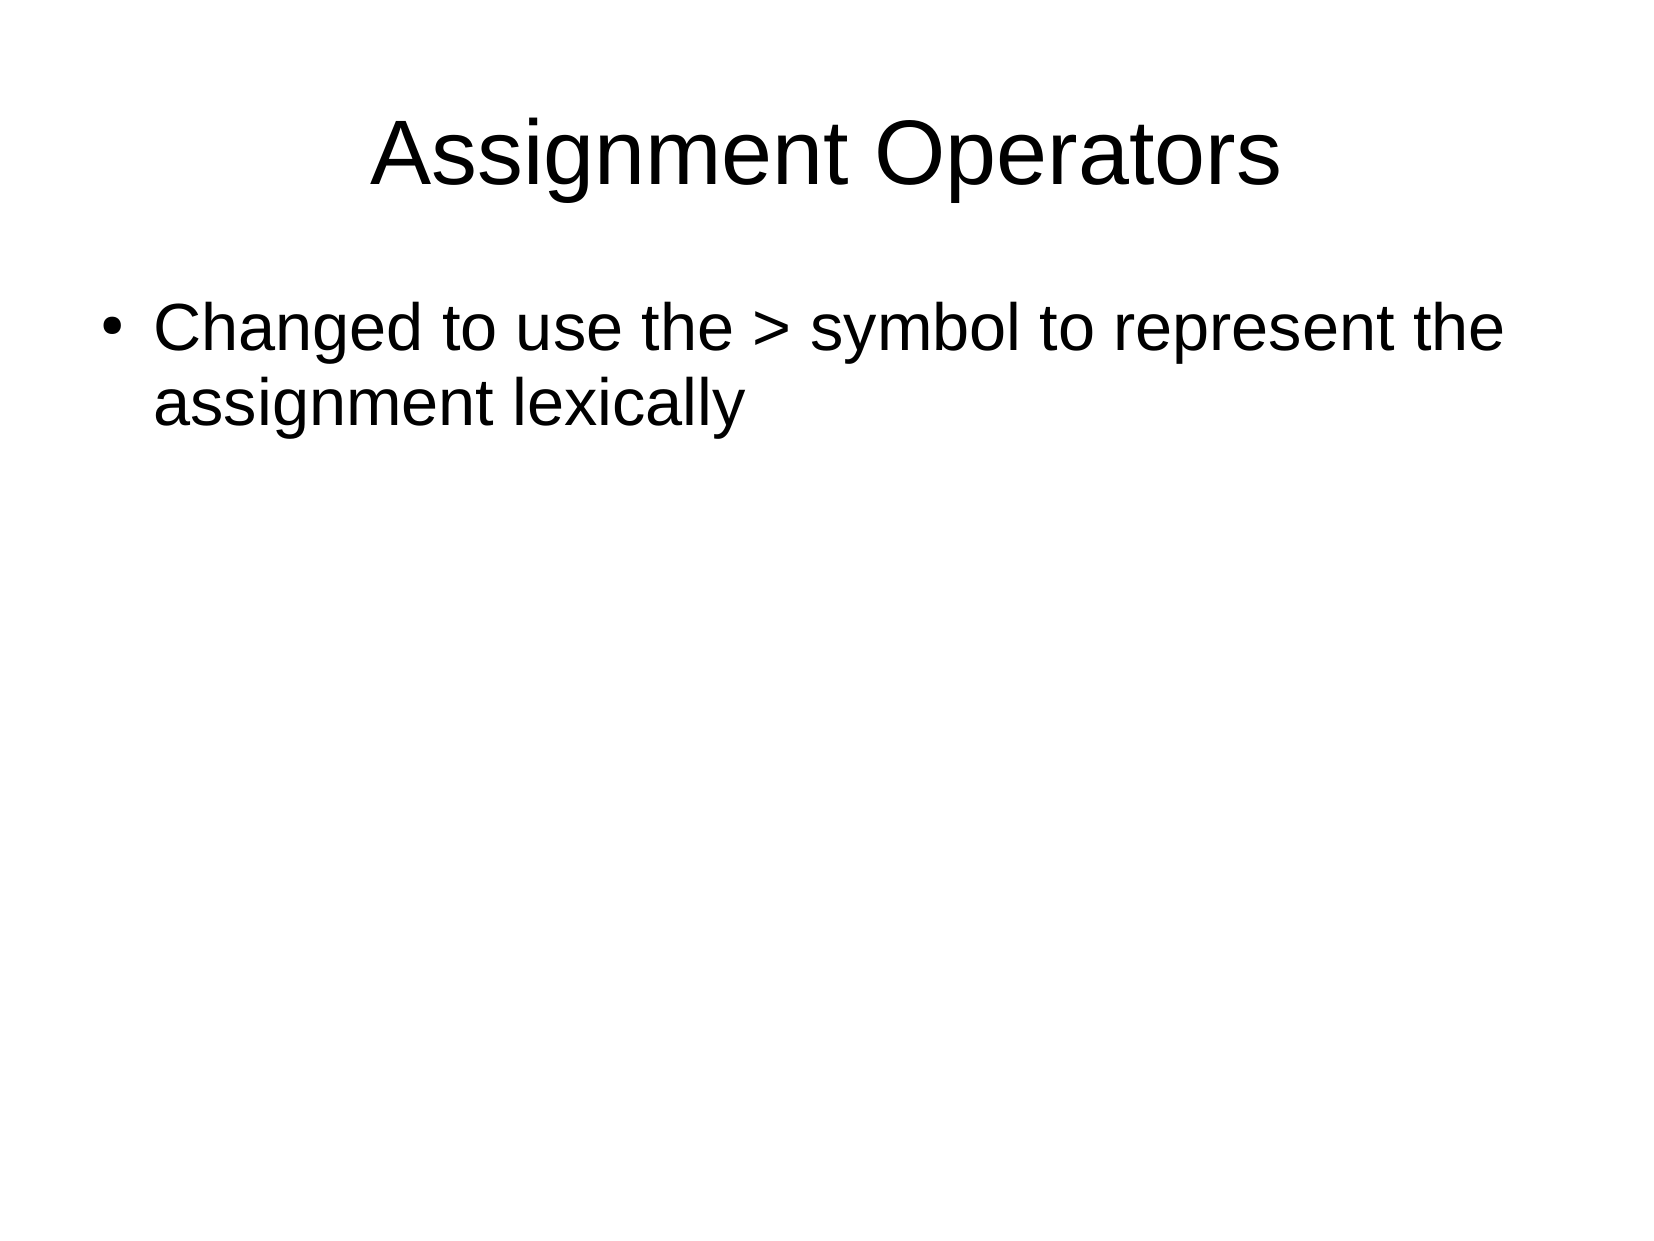

# Assignment Operators
Changed to use the > symbol to represent the assignment lexically